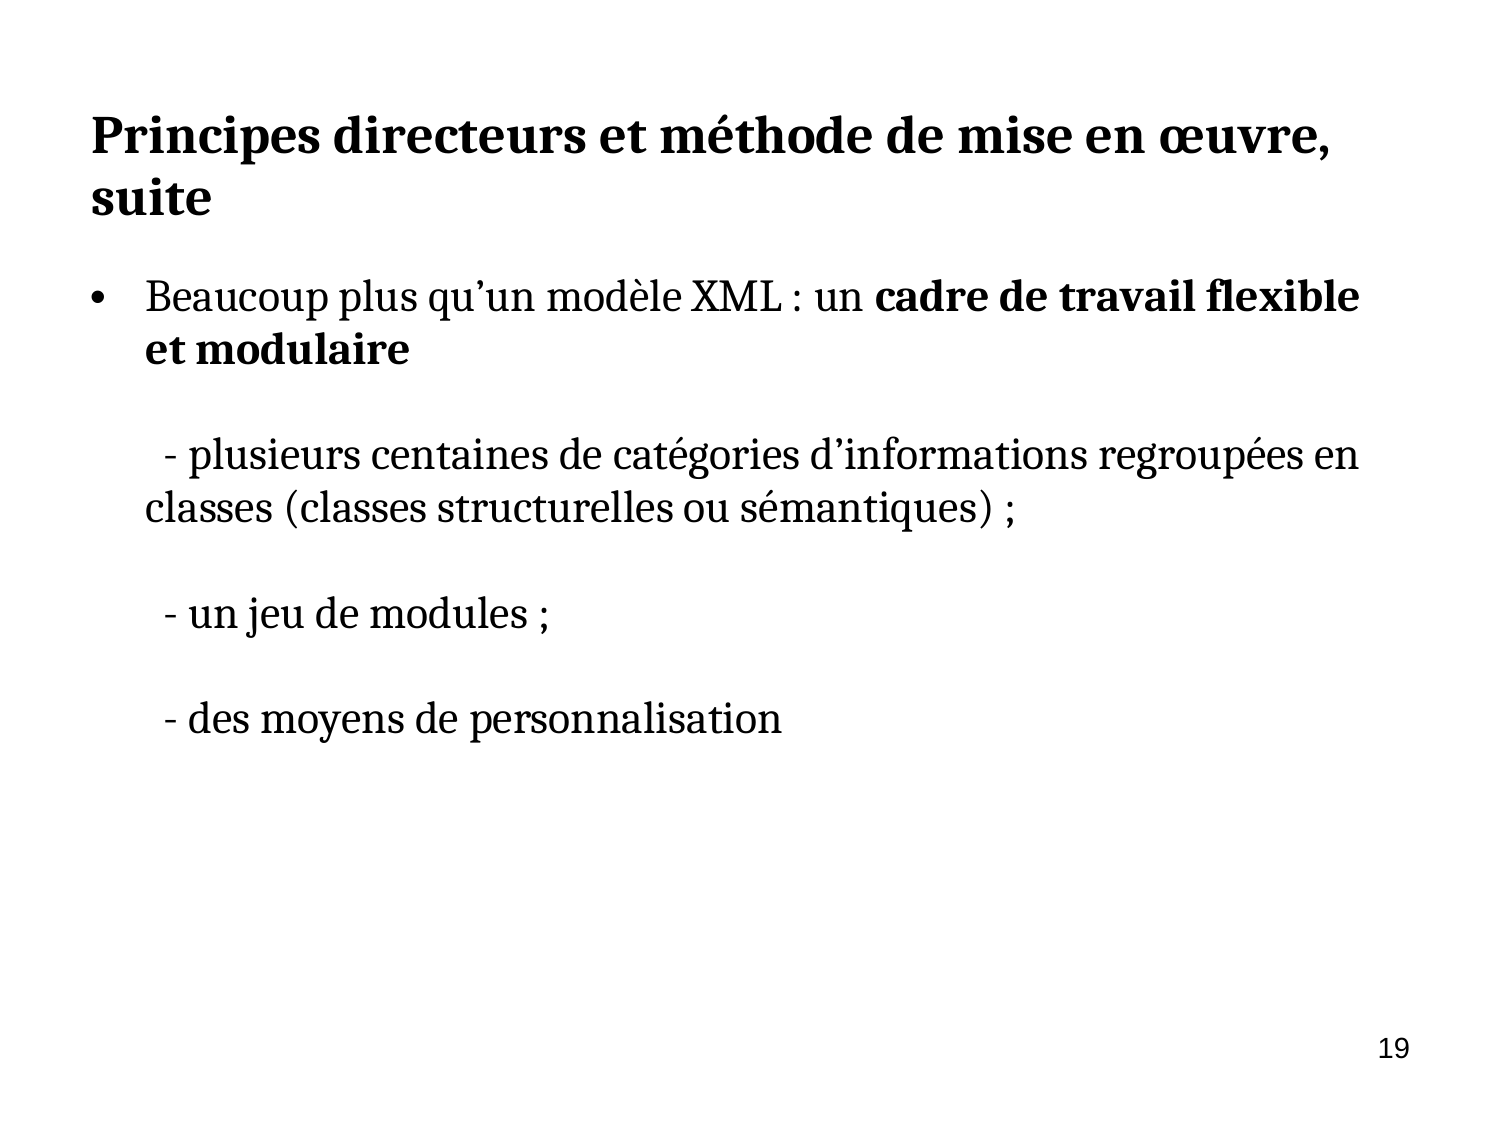

# Principes directeurs et méthode de mise en œuvre, suite
Beaucoup plus qu’un modèle XML : un cadre de travail flexible et modulaire
	- plusieurs centaines de catégories d’informations regroupées en classes (classes structurelles ou sémantiques) ;
	- un jeu de modules ;
	- des moyens de personnalisation